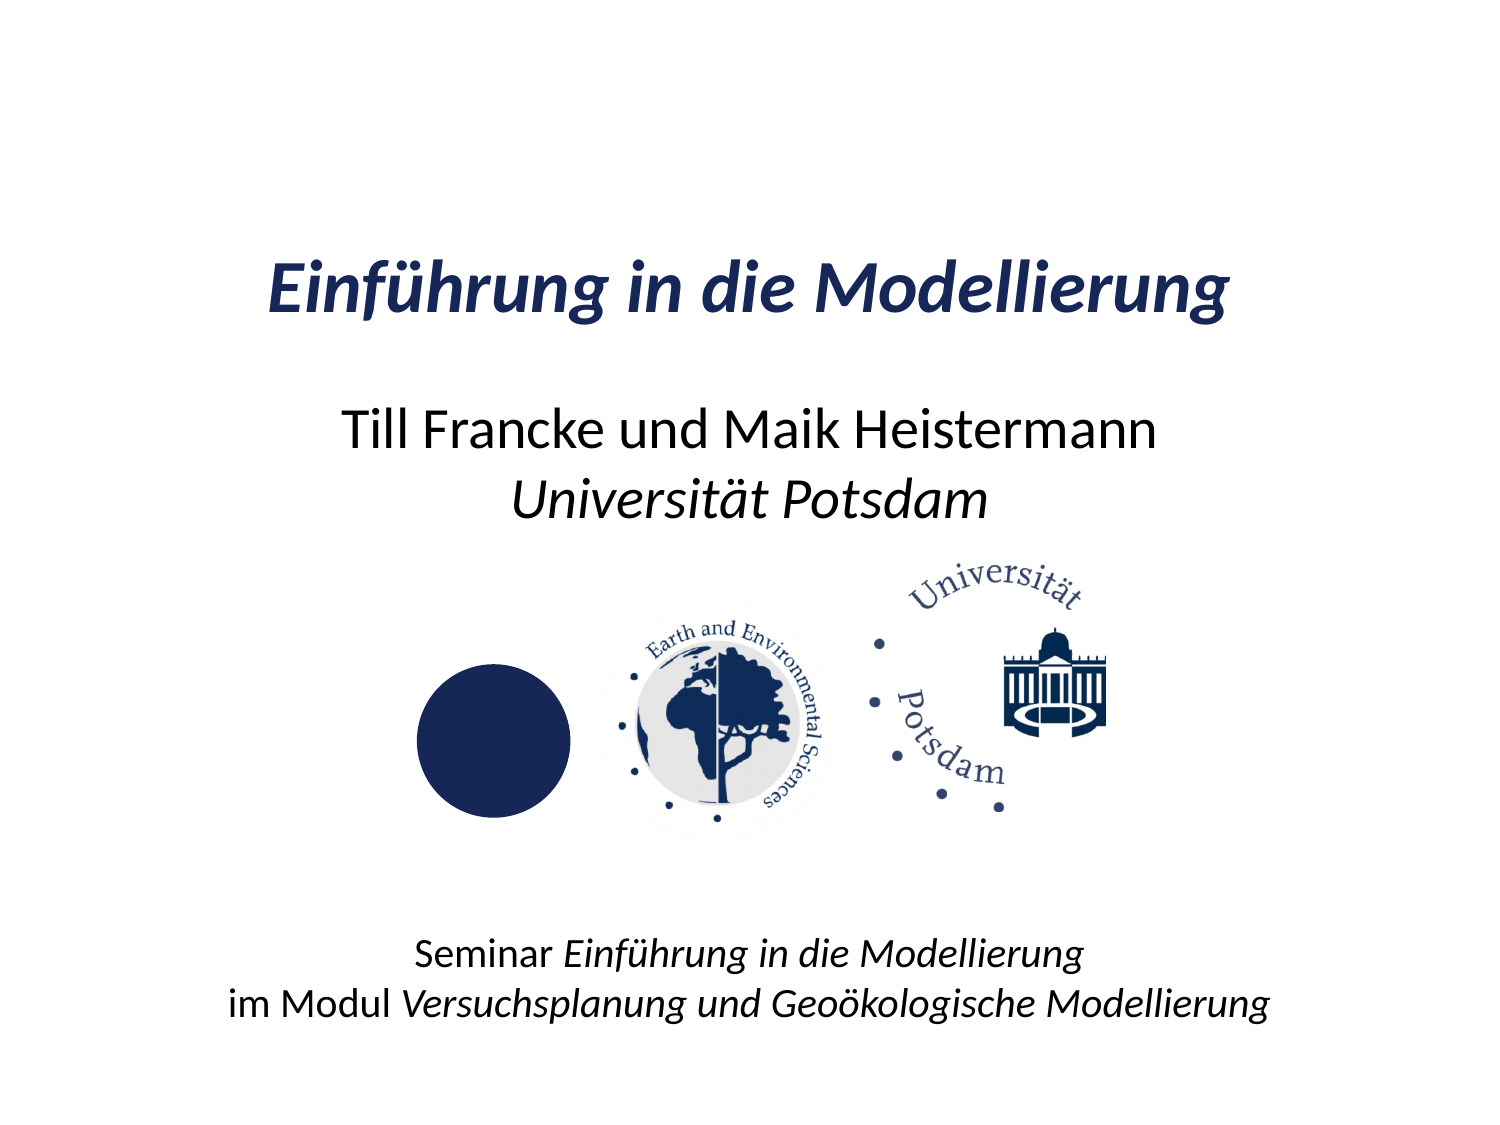

Einführung in die Modellierung
Till Francke und Maik Heistermann
Universität Potsdam
Seminar Einführung in die Modellierung
im Modul Versuchsplanung und Geoökologische Modellierung